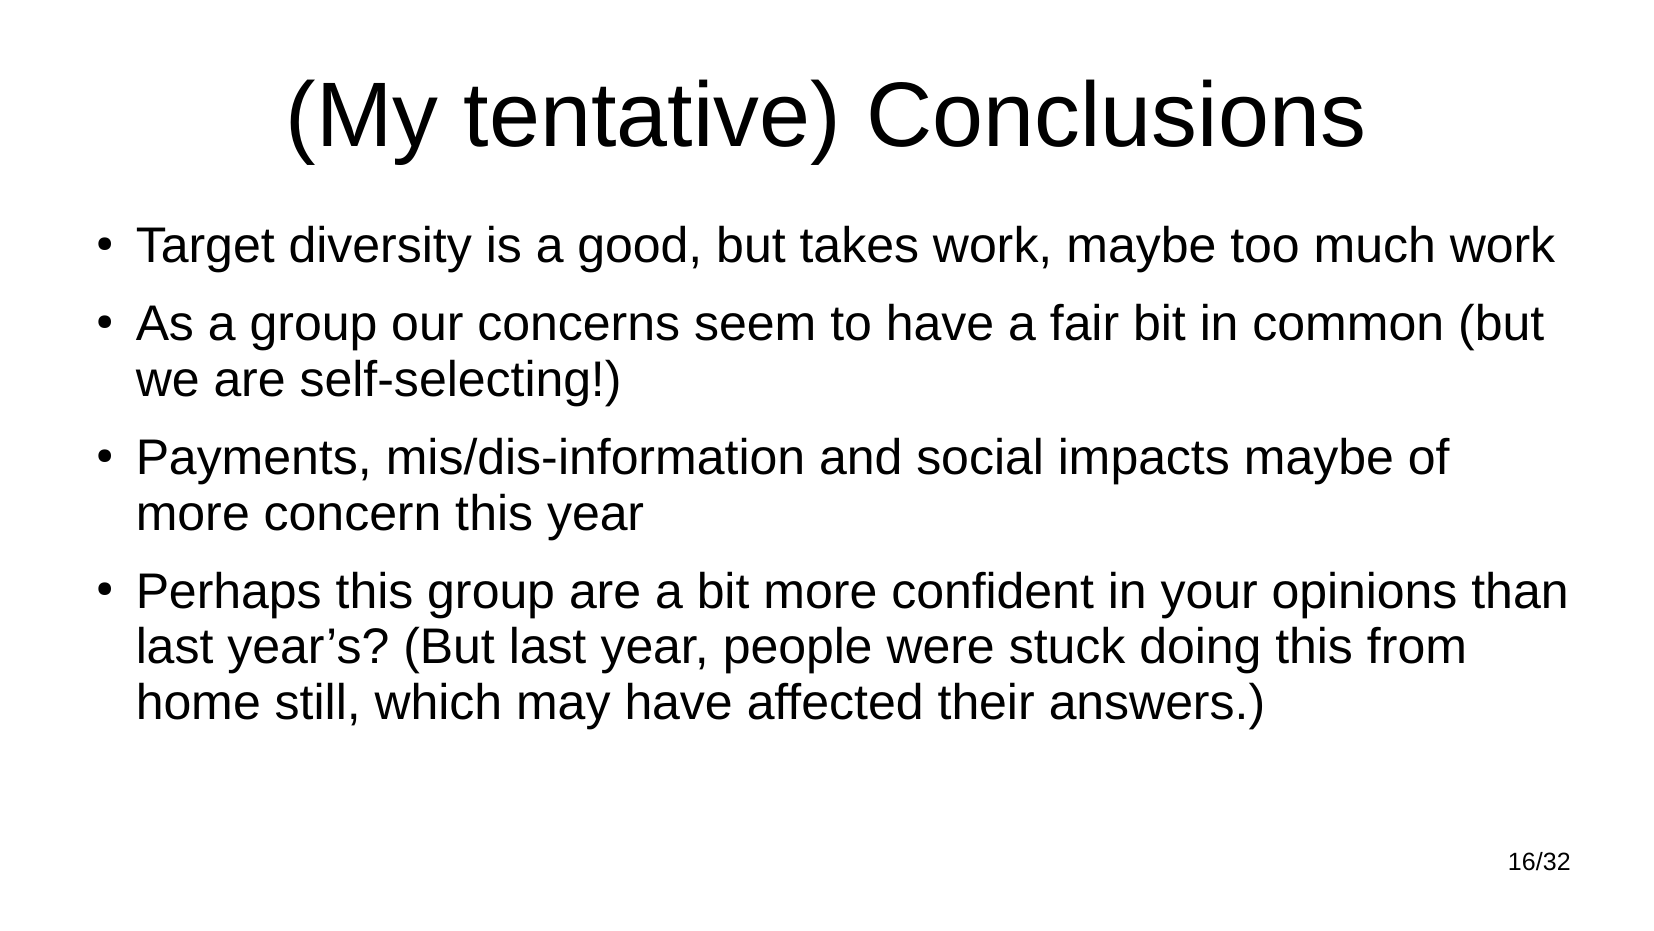

# (My tentative) Conclusions
Target diversity is a good, but takes work, maybe too much work
As a group our concerns seem to have a fair bit in common (but we are self-selecting!)
Payments, mis/dis-information and social impacts maybe of more concern this year
Perhaps this group are a bit more confident in your opinions than last year’s? (But last year, people were stuck doing this from home still, which may have affected their answers.)
16